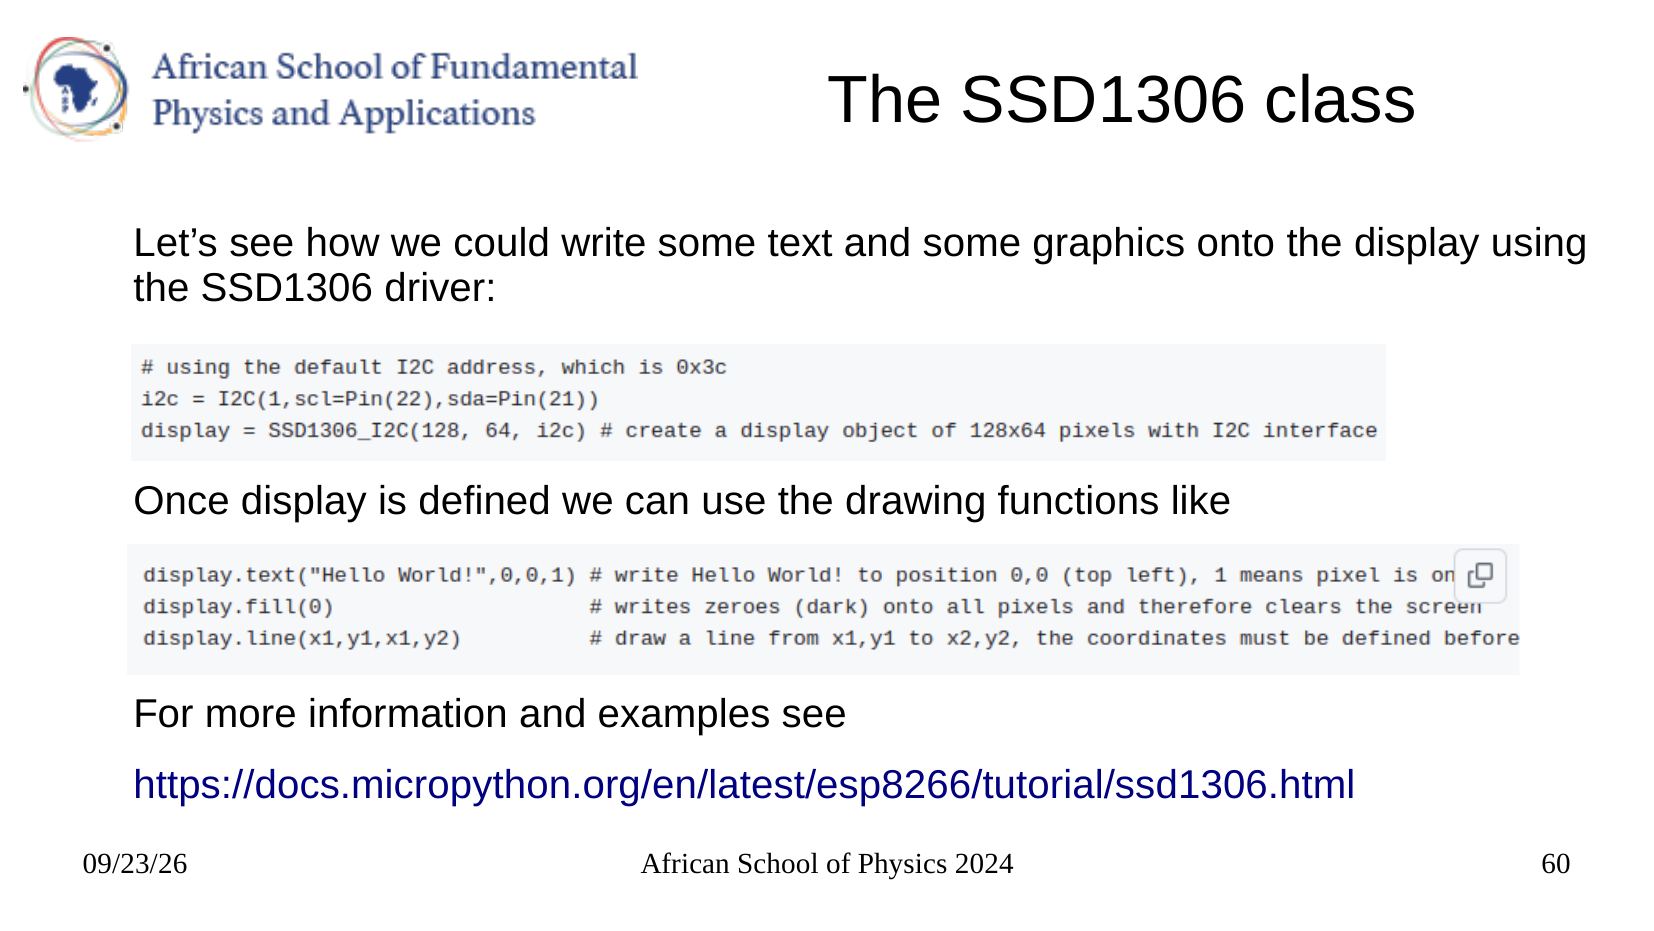

# The SSD1306 class
Let’s see how we could write some text and some graphics onto the display using the SSD1306 driver:
Once display is defined we can use the drawing functions like
For more information and examples see
https://docs.micropython.org/en/latest/esp8266/tutorial/ssd1306.html
African School of Physics 2024
60